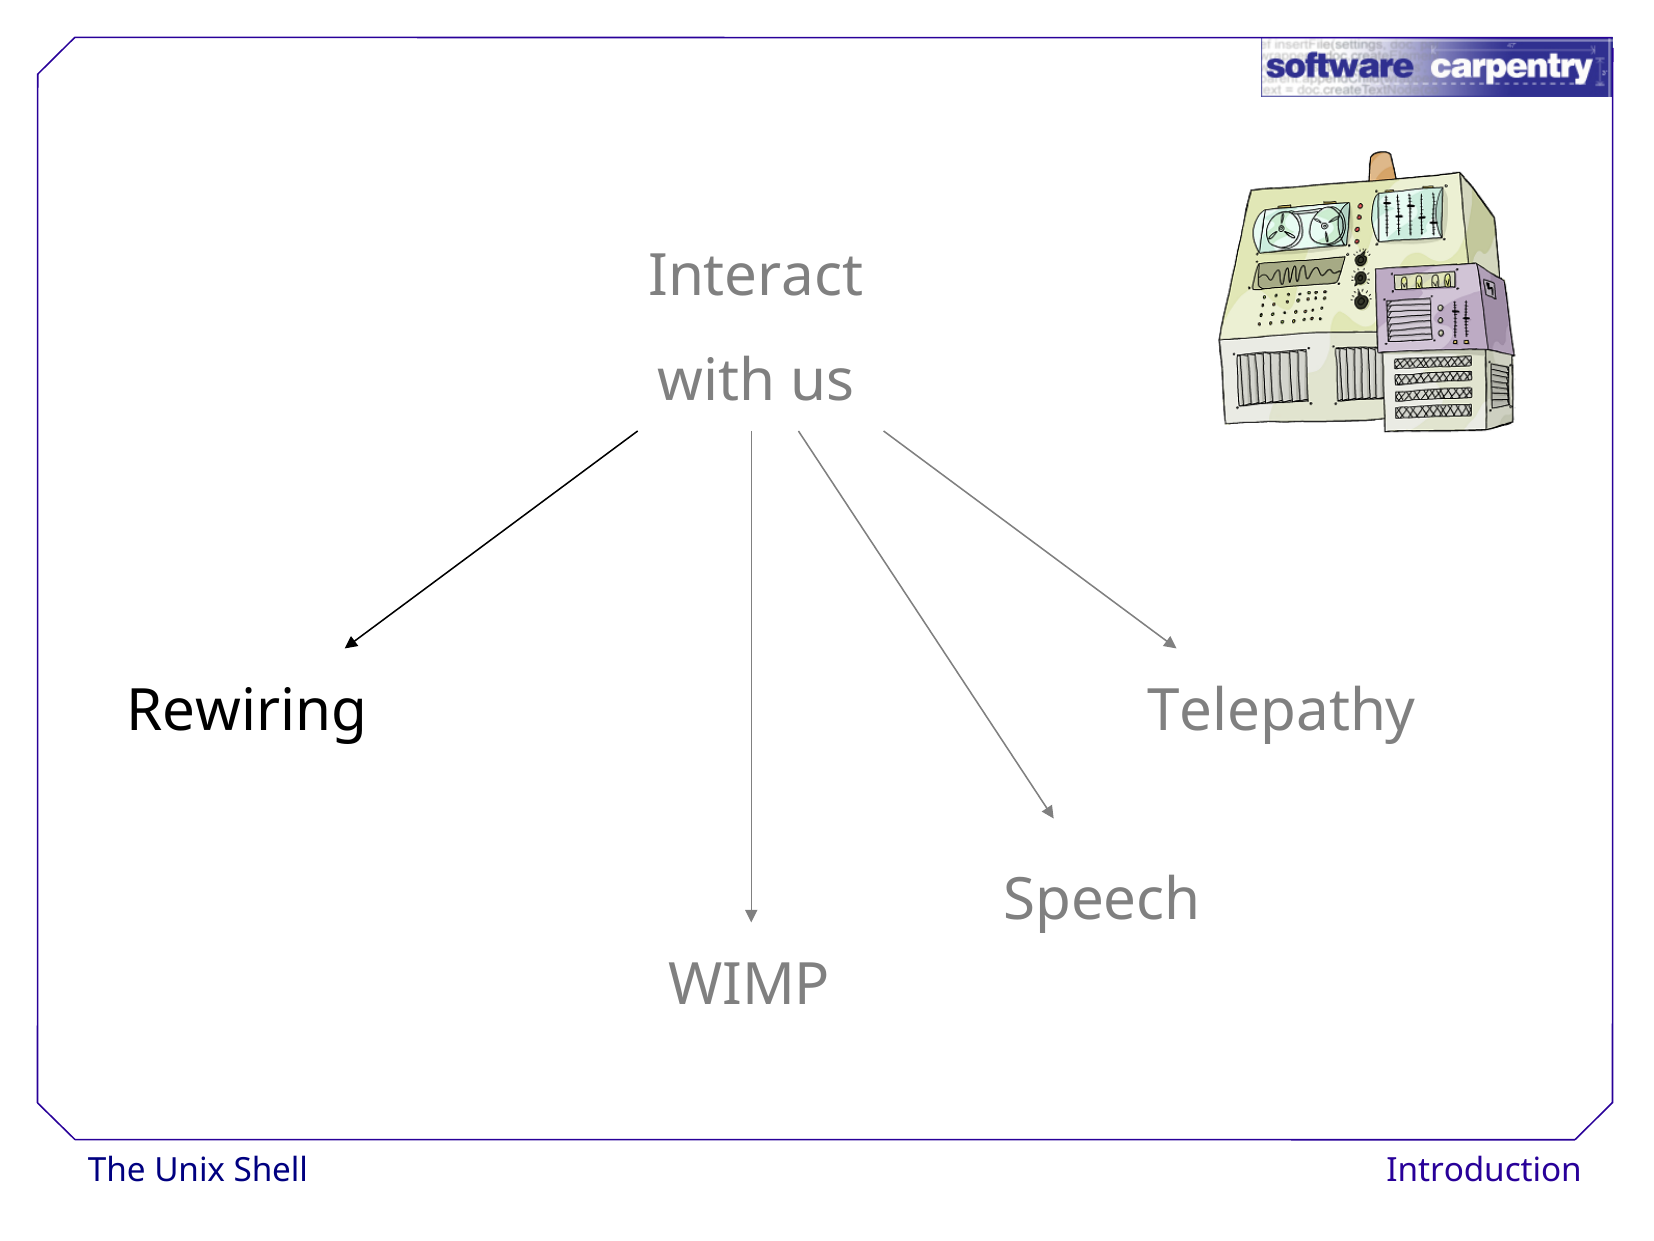

Interact
with us
Rewiring
Telepathy
Speech
WIMP